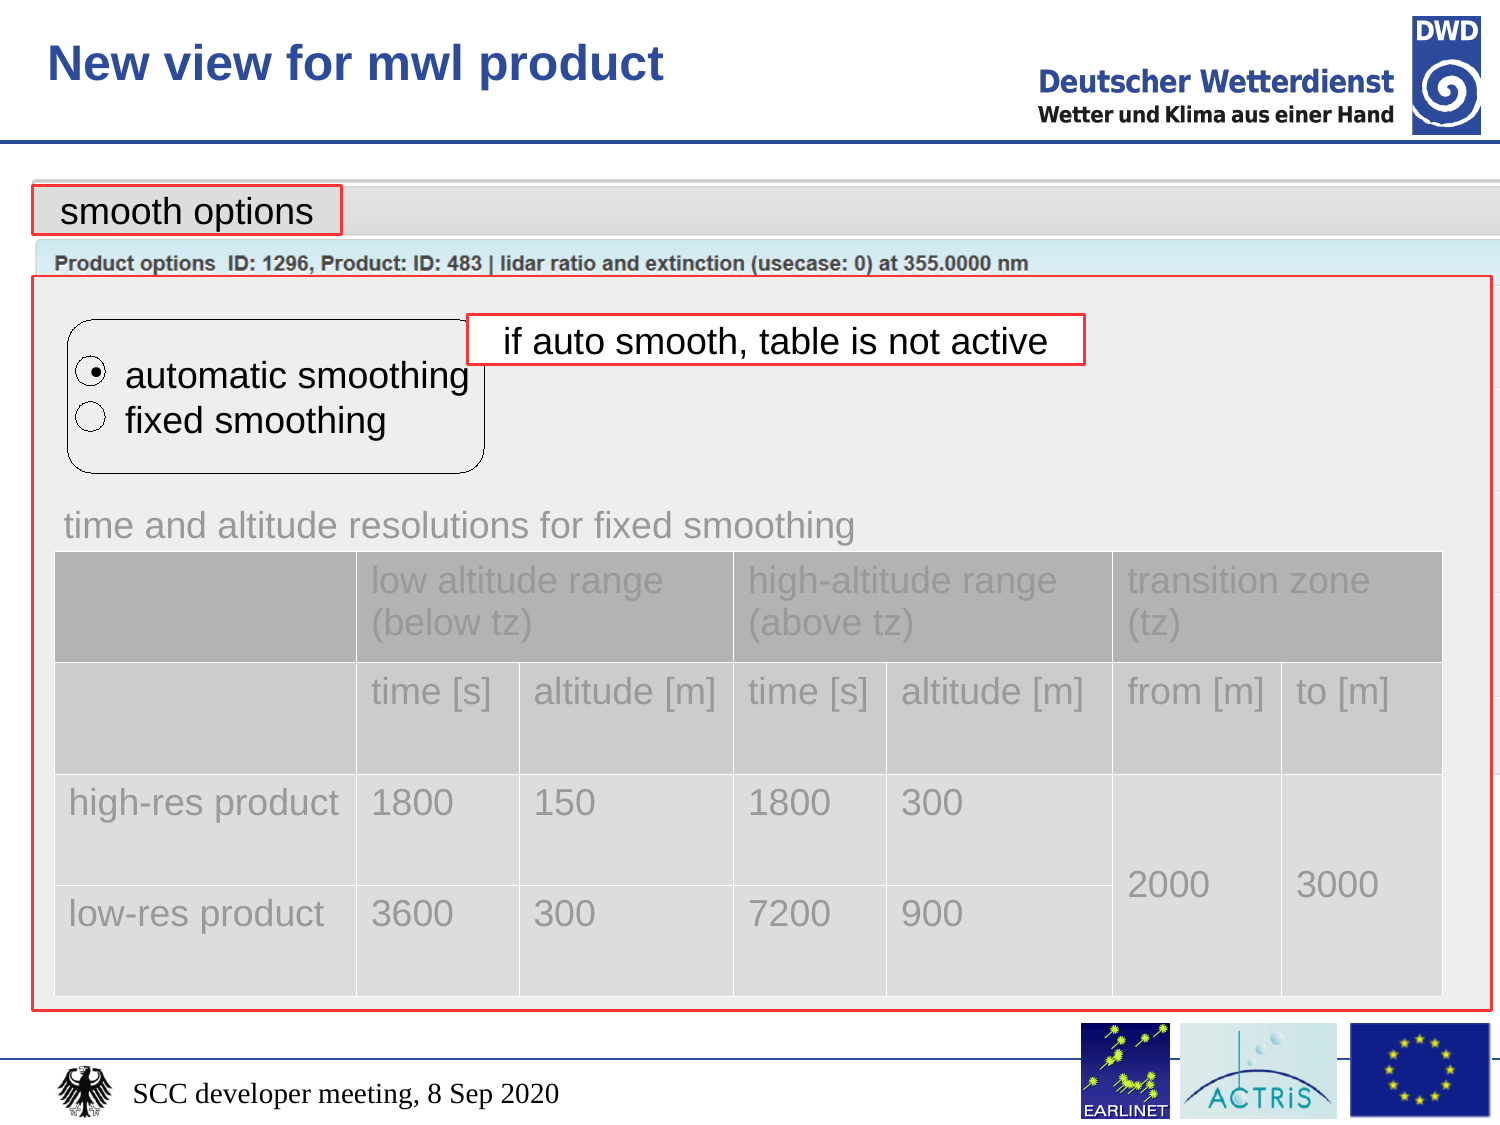

New view for mwl product
smooth options
if auto smooth, table is not active
automatic smoothing
fixed smoothing
time and altitude resolutions for fixed smoothing
| | low altitude range (below tz) | | high-altitude range (above tz) | | transition zone (tz) | |
| --- | --- | --- | --- | --- | --- | --- |
| | time [s] | altitude [m] | time [s] | altitude [m] | from [m] | to [m] |
| high-res product | 1800 | 150 | 1800 | 300 | 2000 | 3000 |
| low-res product | 3600 | 300 | 7200 | 900 | | |